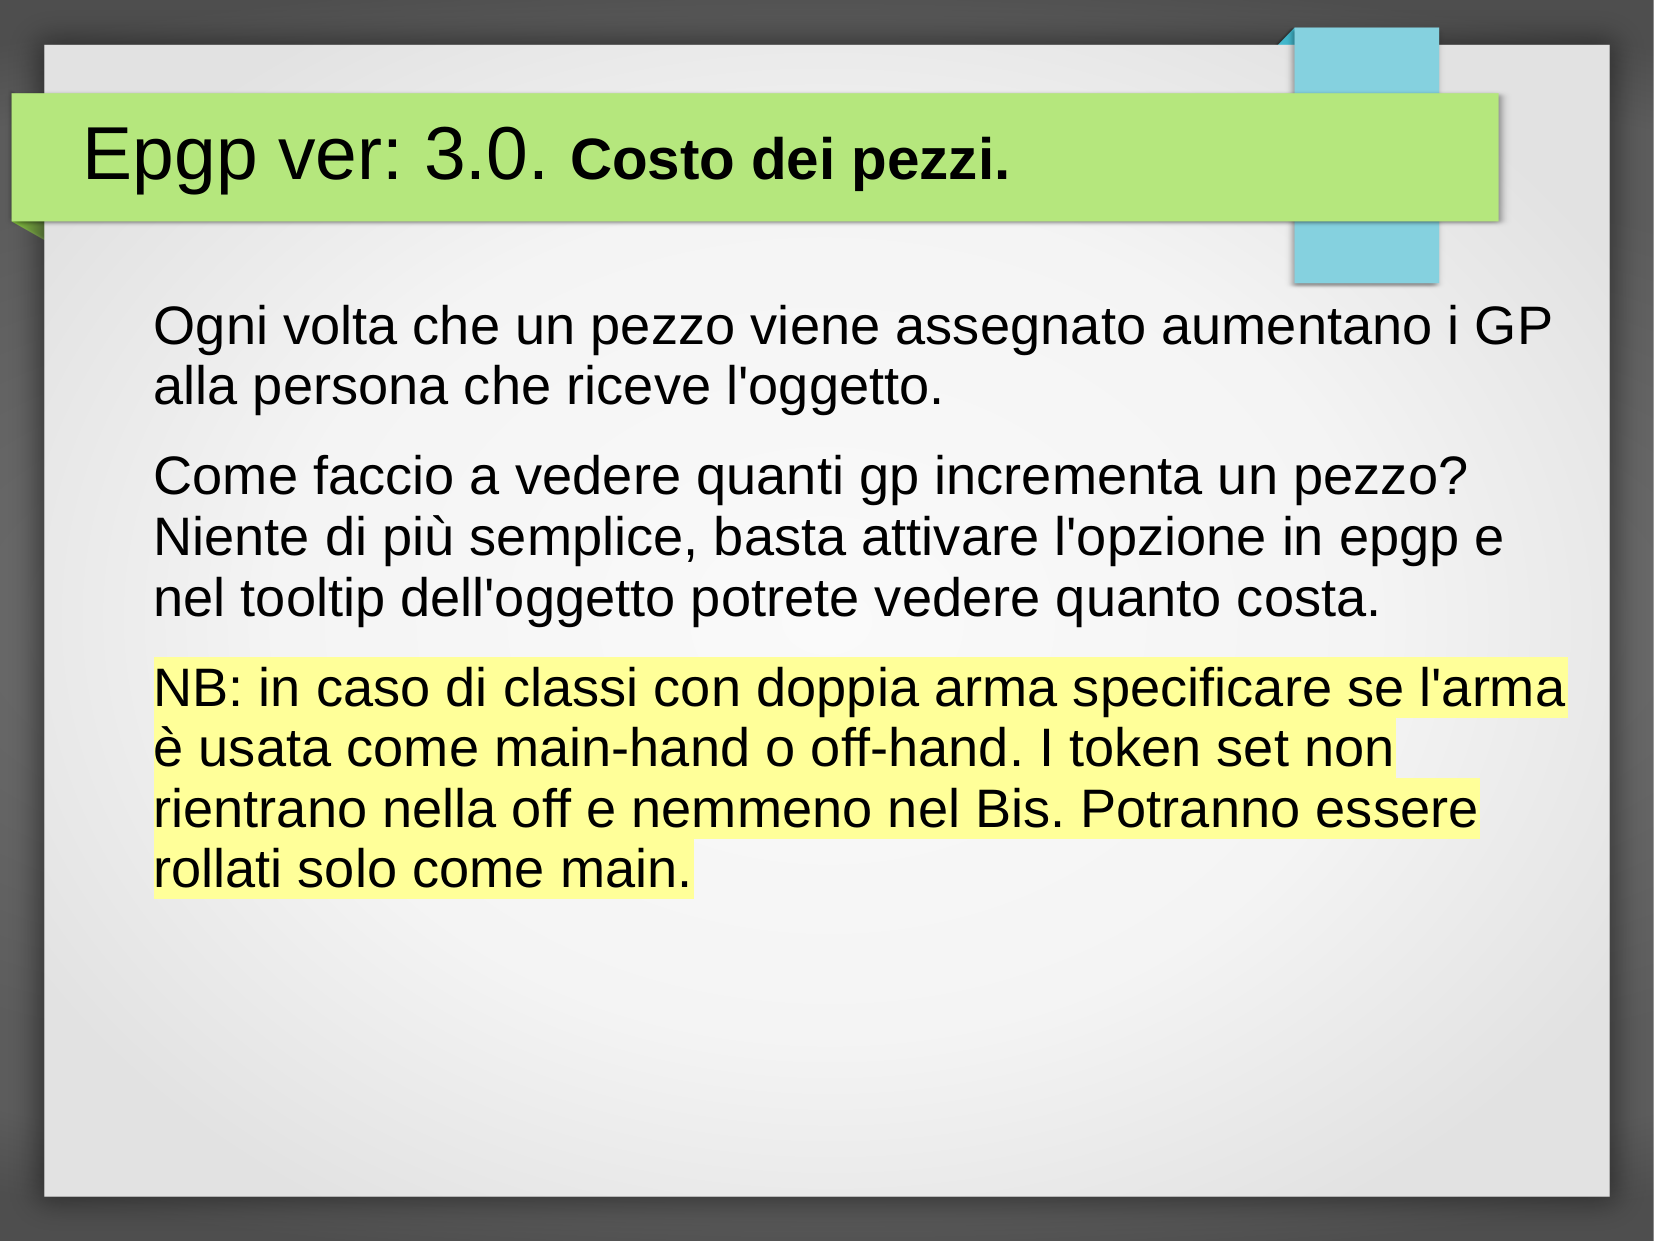

# Epgp ver: 3.0. Costo dei pezzi.
Ogni volta che un pezzo viene assegnato aumentano i GP alla persona che riceve l'oggetto.
Come faccio a vedere quanti gp incrementa un pezzo? Niente di più semplice, basta attivare l'opzione in epgp e nel tooltip dell'oggetto potrete vedere quanto costa.
NB: in caso di classi con doppia arma specificare se l'arma è usata come main-hand o off-hand. I token set non rientrano nella off e nemmeno nel Bis. Potranno essere rollati solo come main.